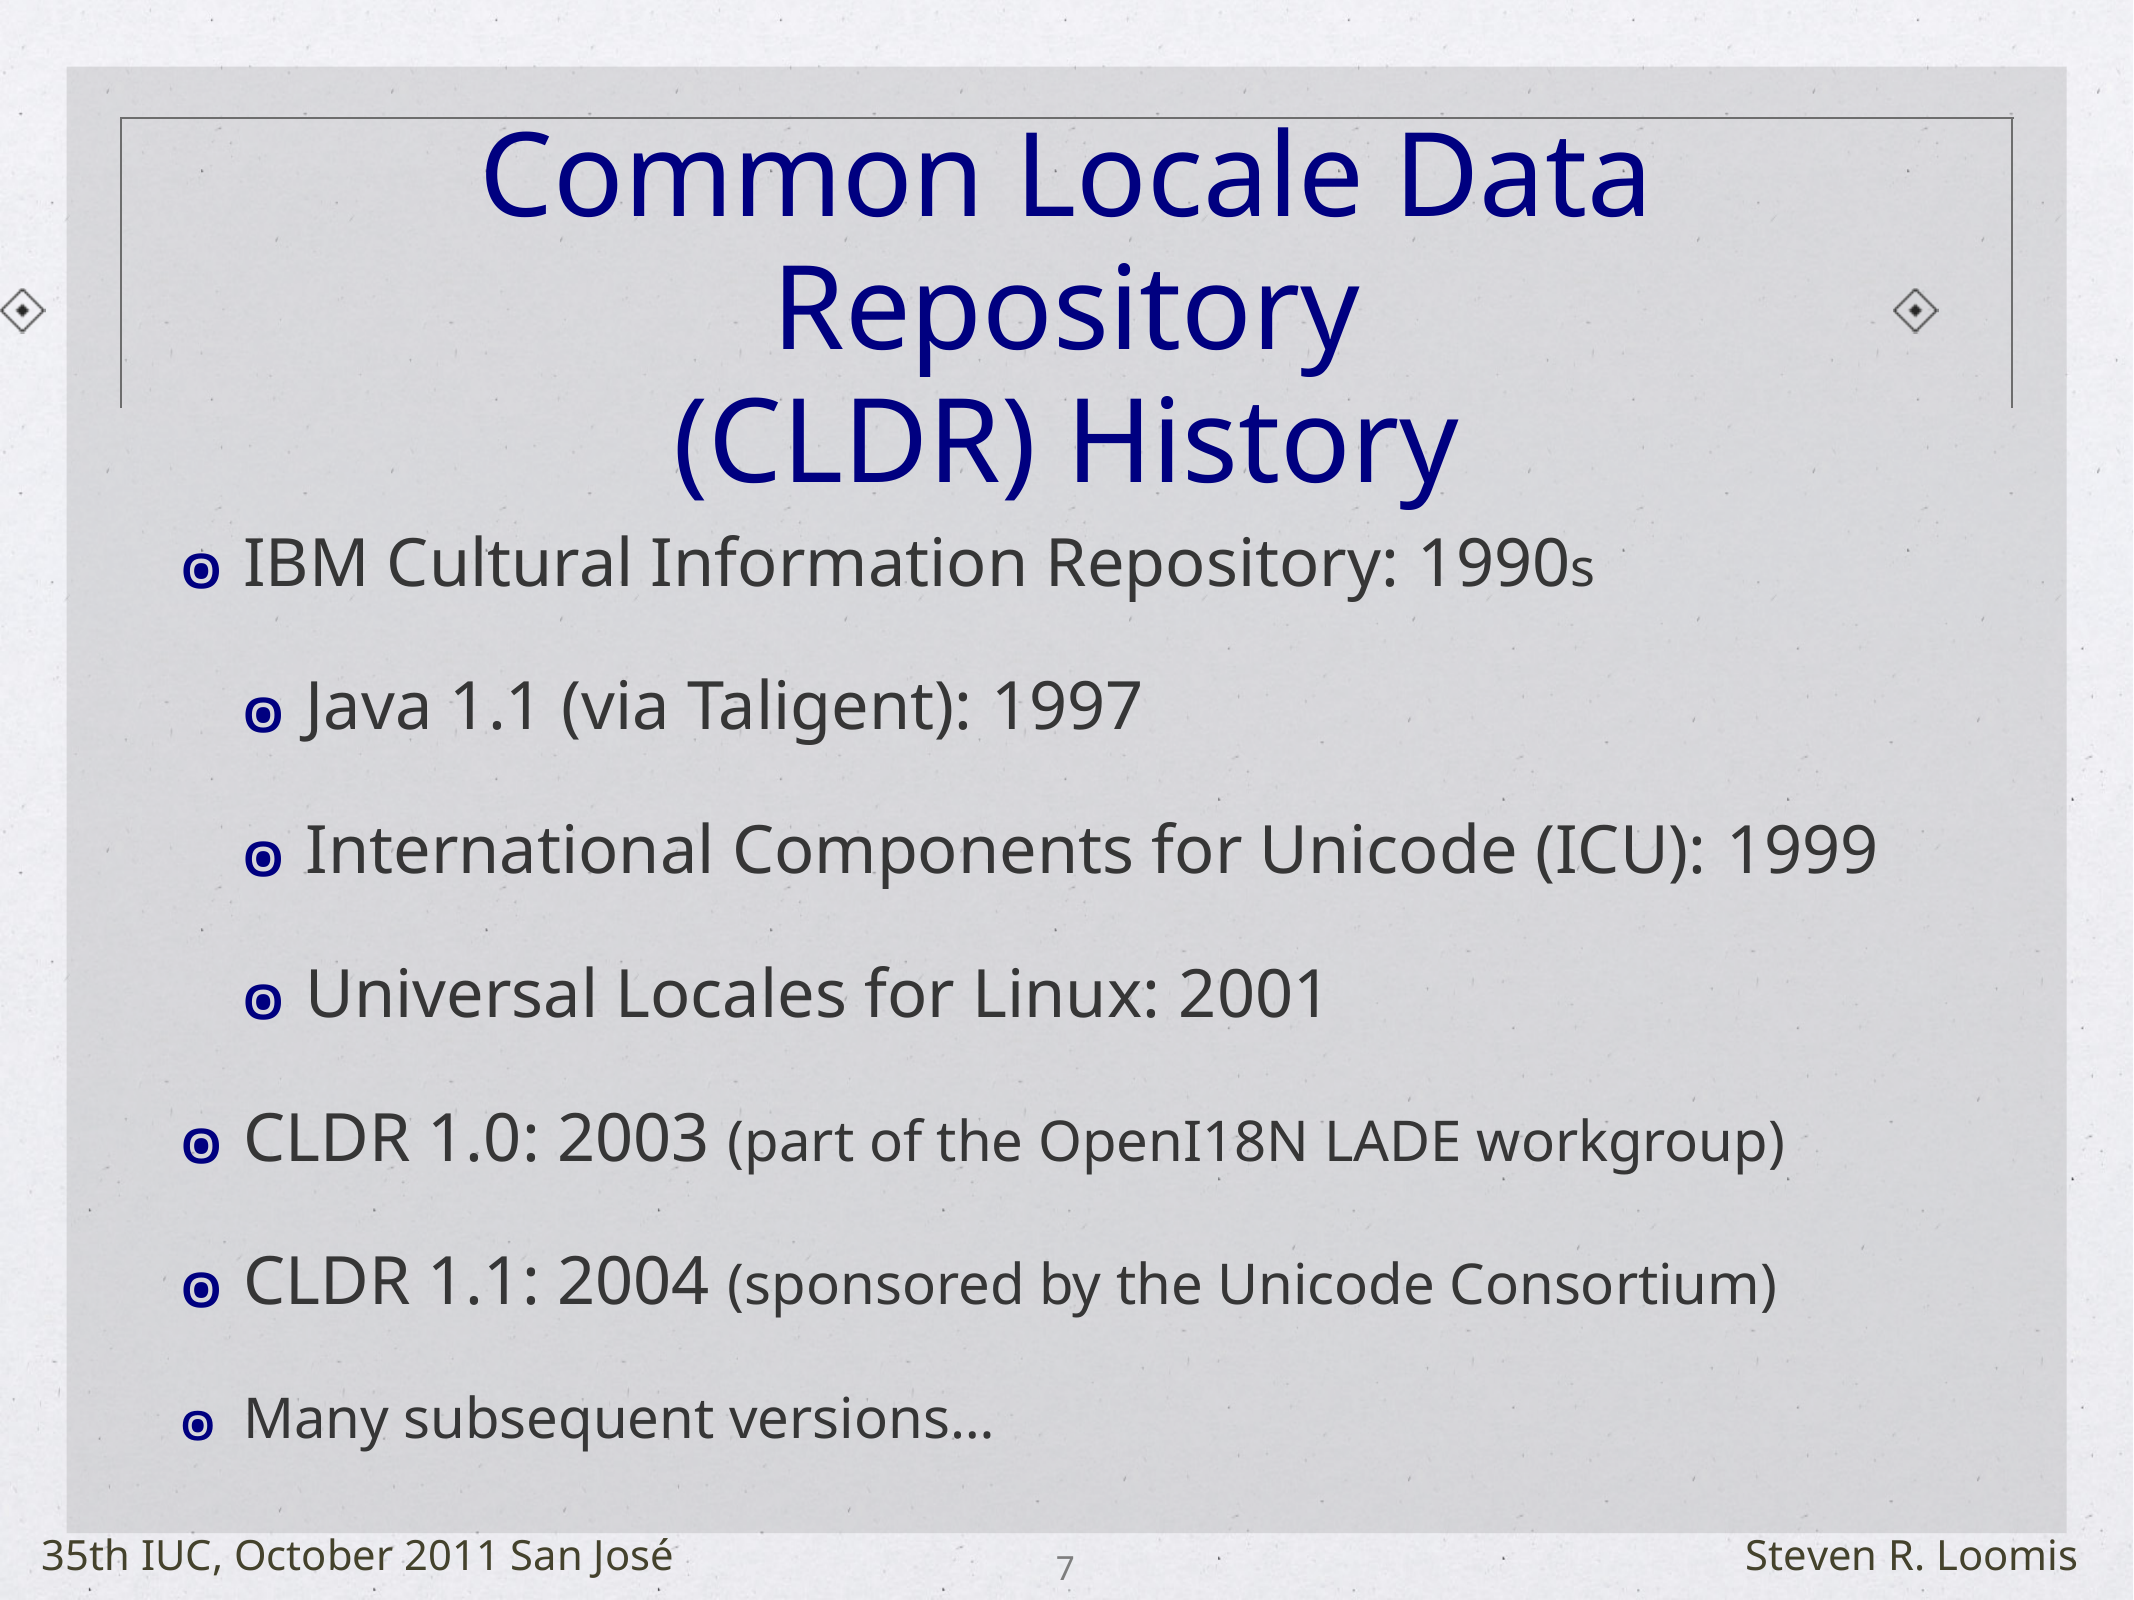

# Common Locale Data Repository (CLDR) History
IBM Cultural Information Repository: 1990s
Java 1.1 (via Taligent): 1997
International Components for Unicode (ICU): 1999
Universal Locales for Linux: 2001
CLDR 1.0: 2003 (part of the OpenI18N LADE workgroup)
CLDR 1.1: 2004 (sponsored by the Unicode Consortium)
Many subsequent versions…
7